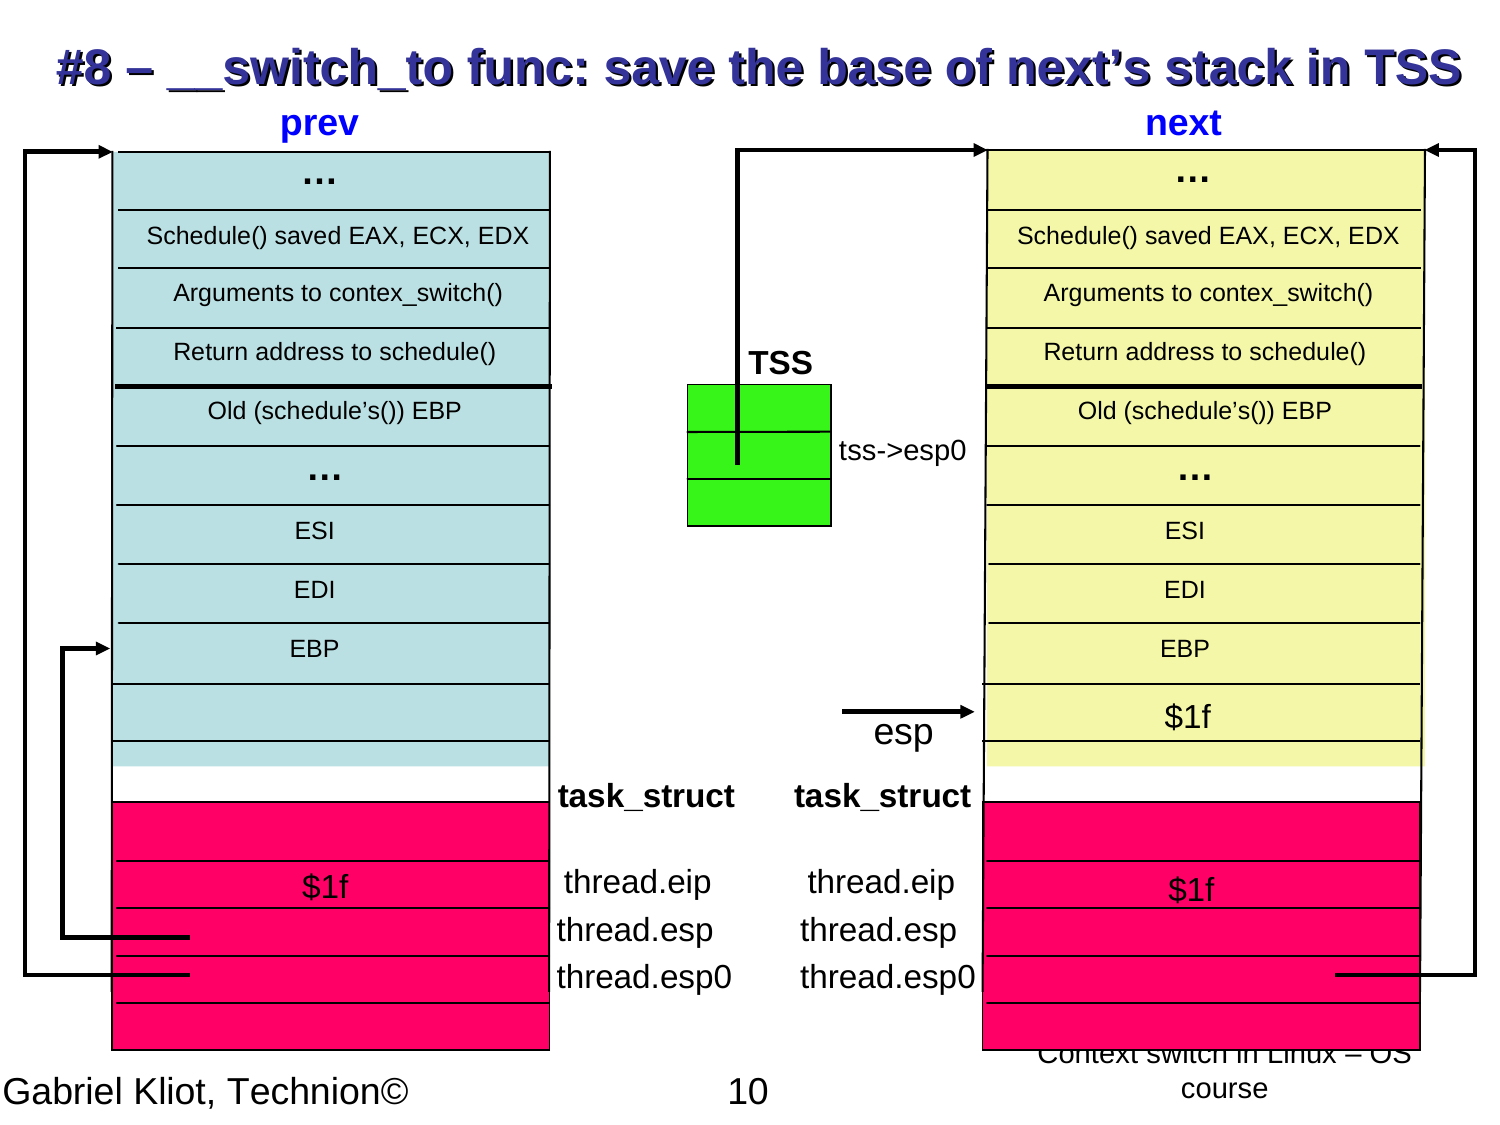

#8 – __switch_to func: save the base of next’s stack in TSS
prev
next
…
…
TSS
tss->esp0
Schedule() saved EAX, ECX, EDX
Schedule() saved EAX, ECX, EDX
Arguments to contex_switch()
Arguments to contex_switch()
Return address to schedule()
Return address to schedule()
Old (schedule’s()) EBP
Old (schedule’s()) EBP
…
…
ESI
ESI
EDI
EDI
EBP
EBP
$1f
esp
task_struct
thread.eip
thread.esp
thread.esp0
task_struct
thread.eip
$1f
$1f
thread.esp
thread.esp0
10